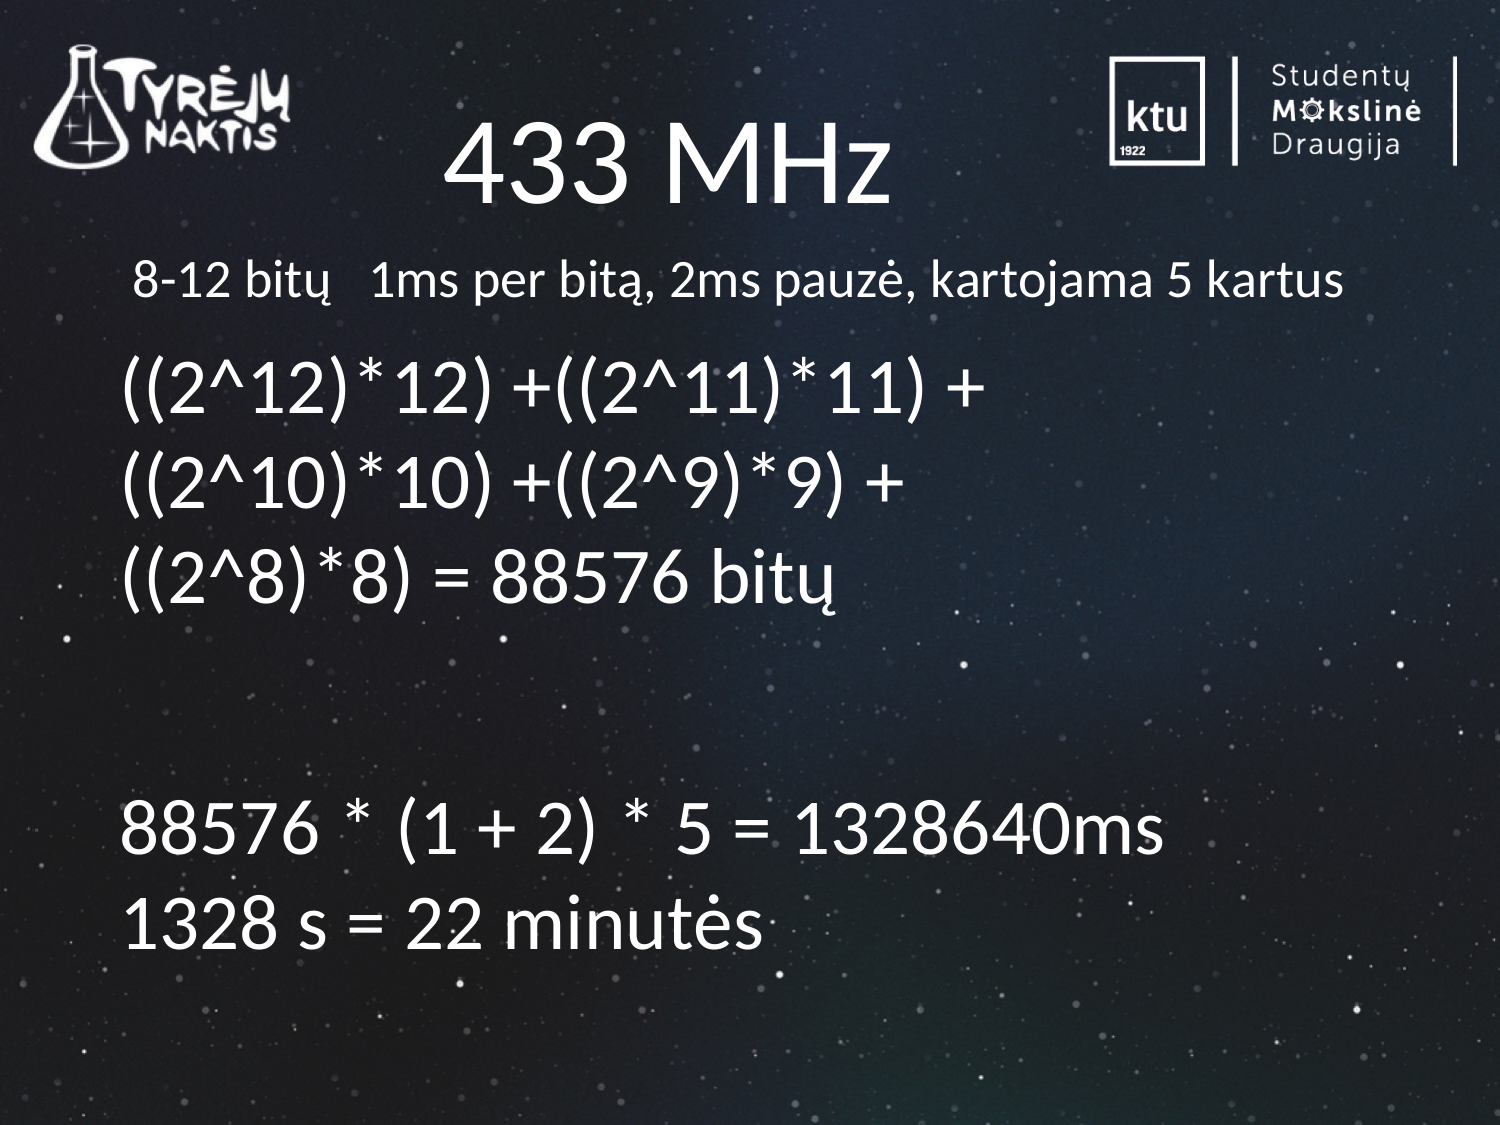

433 MHz
8-12 bitų 1ms per bitą, 2ms pauzė, kartojama 5 kartus
#
((2^12)*12) +((2^11)*11) +
((2^10)*10) +((2^9)*9) +
((2^8)*8) = 88576 bitų
88576 * (1 + 2) * 5 = 1328640ms
1328 s = 22 minutės